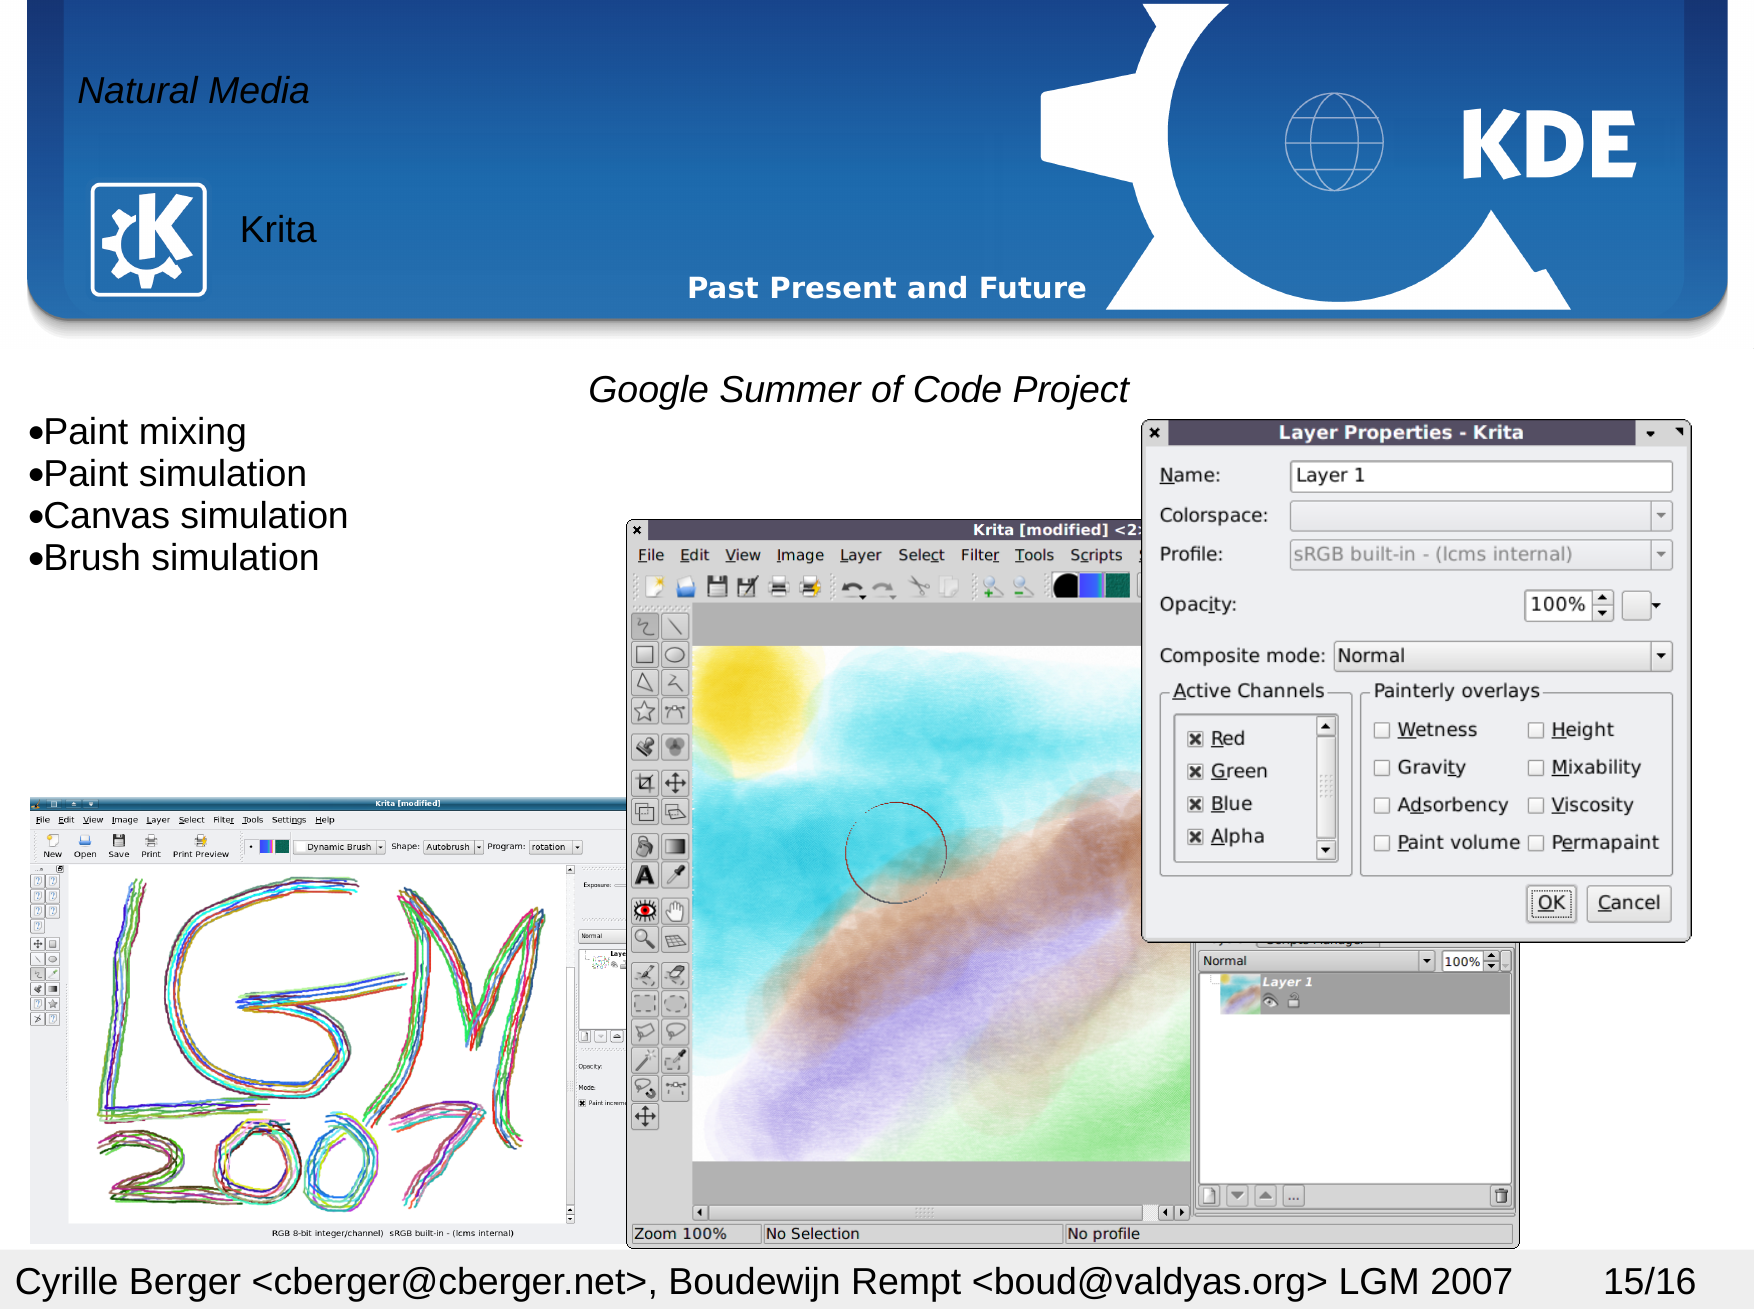

Natural Media
Google Summer of Code Project
Paint mixing
Paint simulation
Canvas simulation
Brush simulation